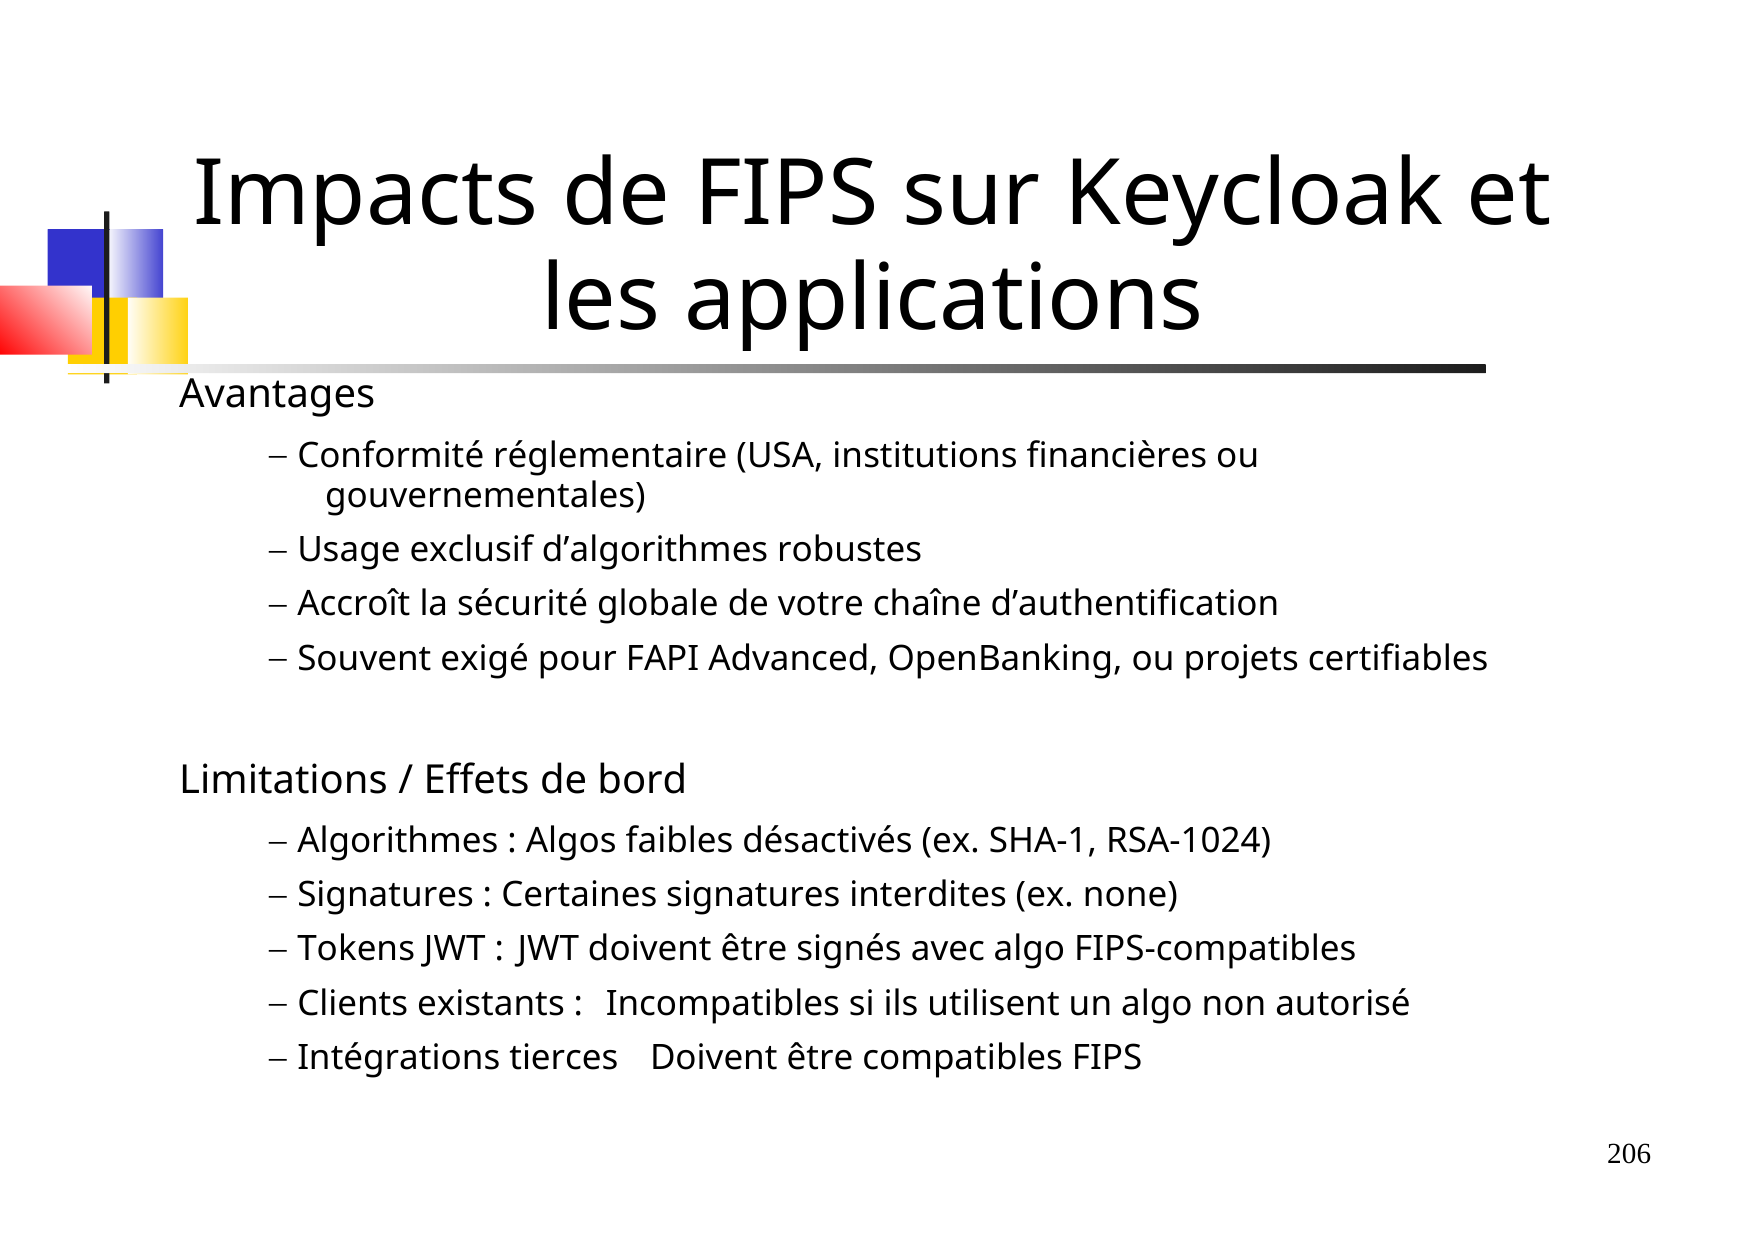

# Impacts de FIPS sur Keycloak et les applications
Avantages
Conformité réglementaire (USA, institutions financières ou gouvernementales)
Usage exclusif d’algorithmes robustes
Accroît la sécurité globale de votre chaîne d’authentification
Souvent exigé pour FAPI Advanced, OpenBanking, ou projets certifiables
Limitations / Effets de bord
Algorithmes : Algos faibles désactivés (ex. SHA-1, RSA-1024)
Signatures : Certaines signatures interdites (ex. none)
Tokens JWT : 	JWT doivent être signés avec algo FIPS-compatibles
Clients existants : 	Incompatibles si ils utilisent un algo non autorisé
Intégrations tierces	Doivent être compatibles FIPS